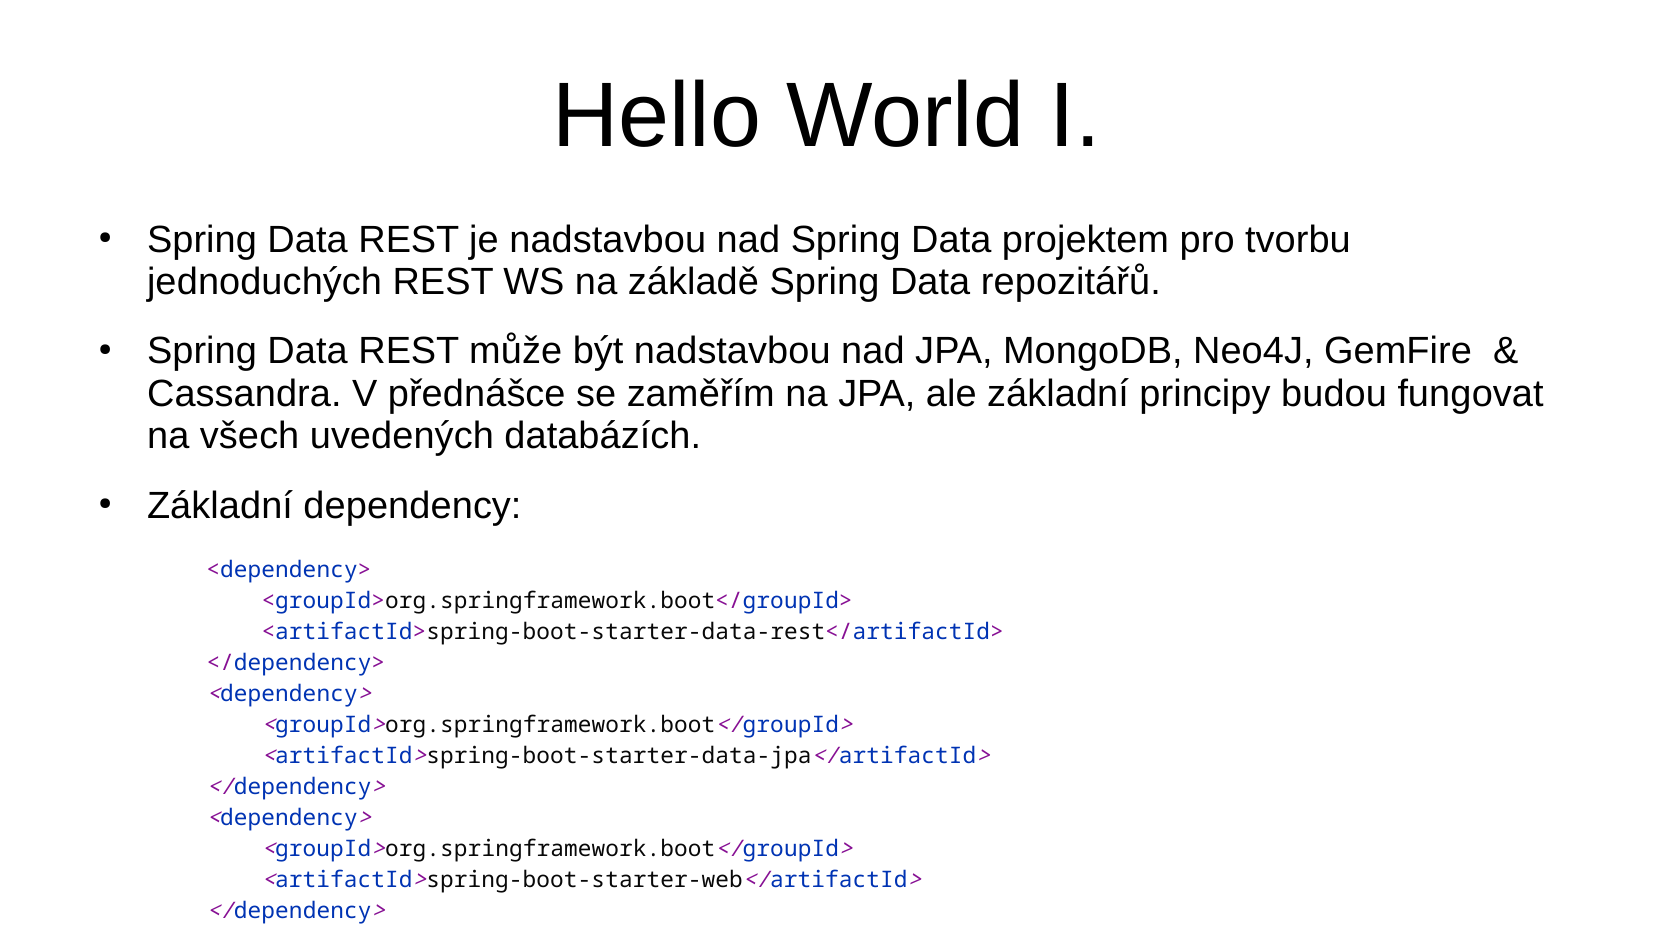

# Hello World I.
Spring Data REST je nadstavbou nad Spring Data projektem pro tvorbu jednoduchých REST WS na základě Spring Data repozitářů.
Spring Data REST může být nadstavbou nad JPA, MongoDB, Neo4J, GemFire & Cassandra. V přednášce se zaměřím na JPA, ale základní principy budou fungovat na všech uvedených databázích.
Základní dependency:
 <dependency>
 <groupId>org.springframework.boot</groupId>
 <artifactId>spring-boot-starter-data-rest</artifactId>
 </dependency>
 <dependency>
 <groupId>org.springframework.boot</groupId>
 <artifactId>spring-boot-starter-data-jpa</artifactId>
 </dependency>
 <dependency>
 <groupId>org.springframework.boot</groupId>
 <artifactId>spring-boot-starter-web</artifactId>
 </dependency>